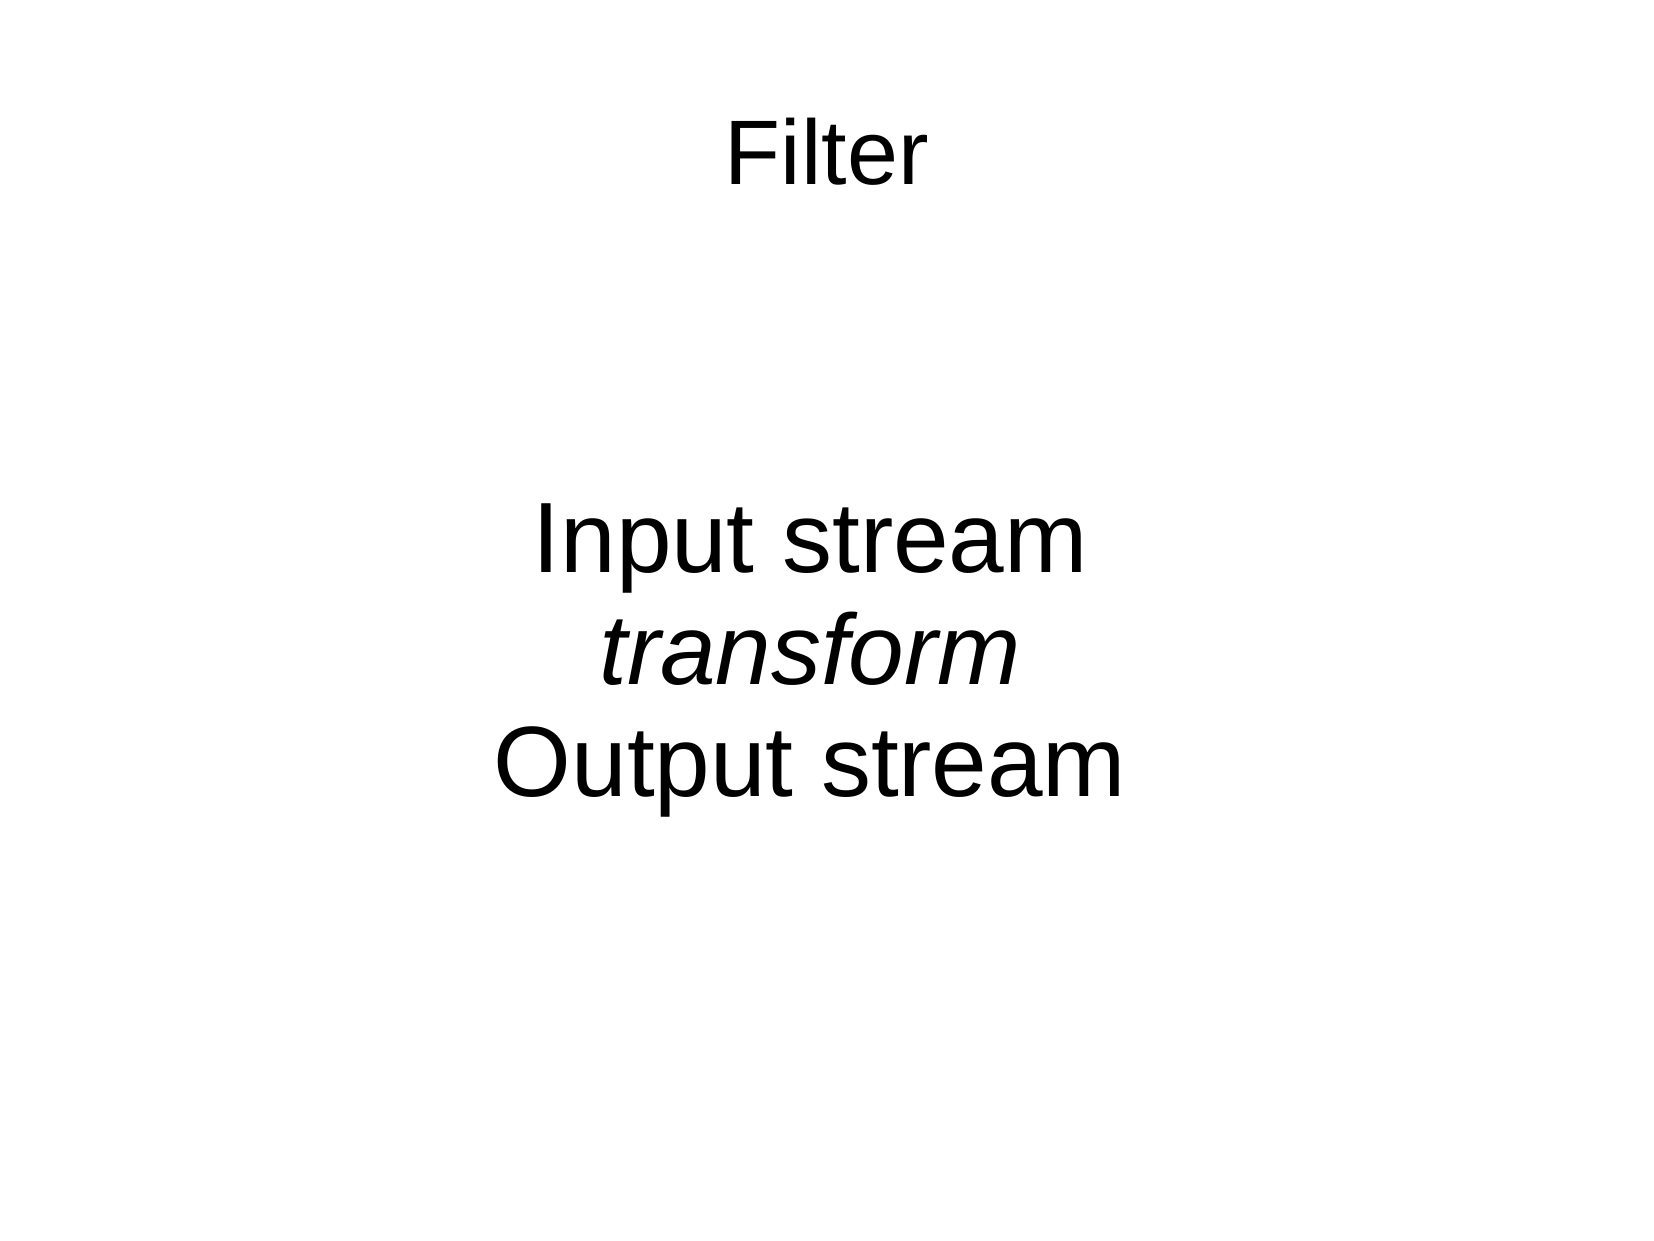

# Filter
Input stream
transform
Output stream